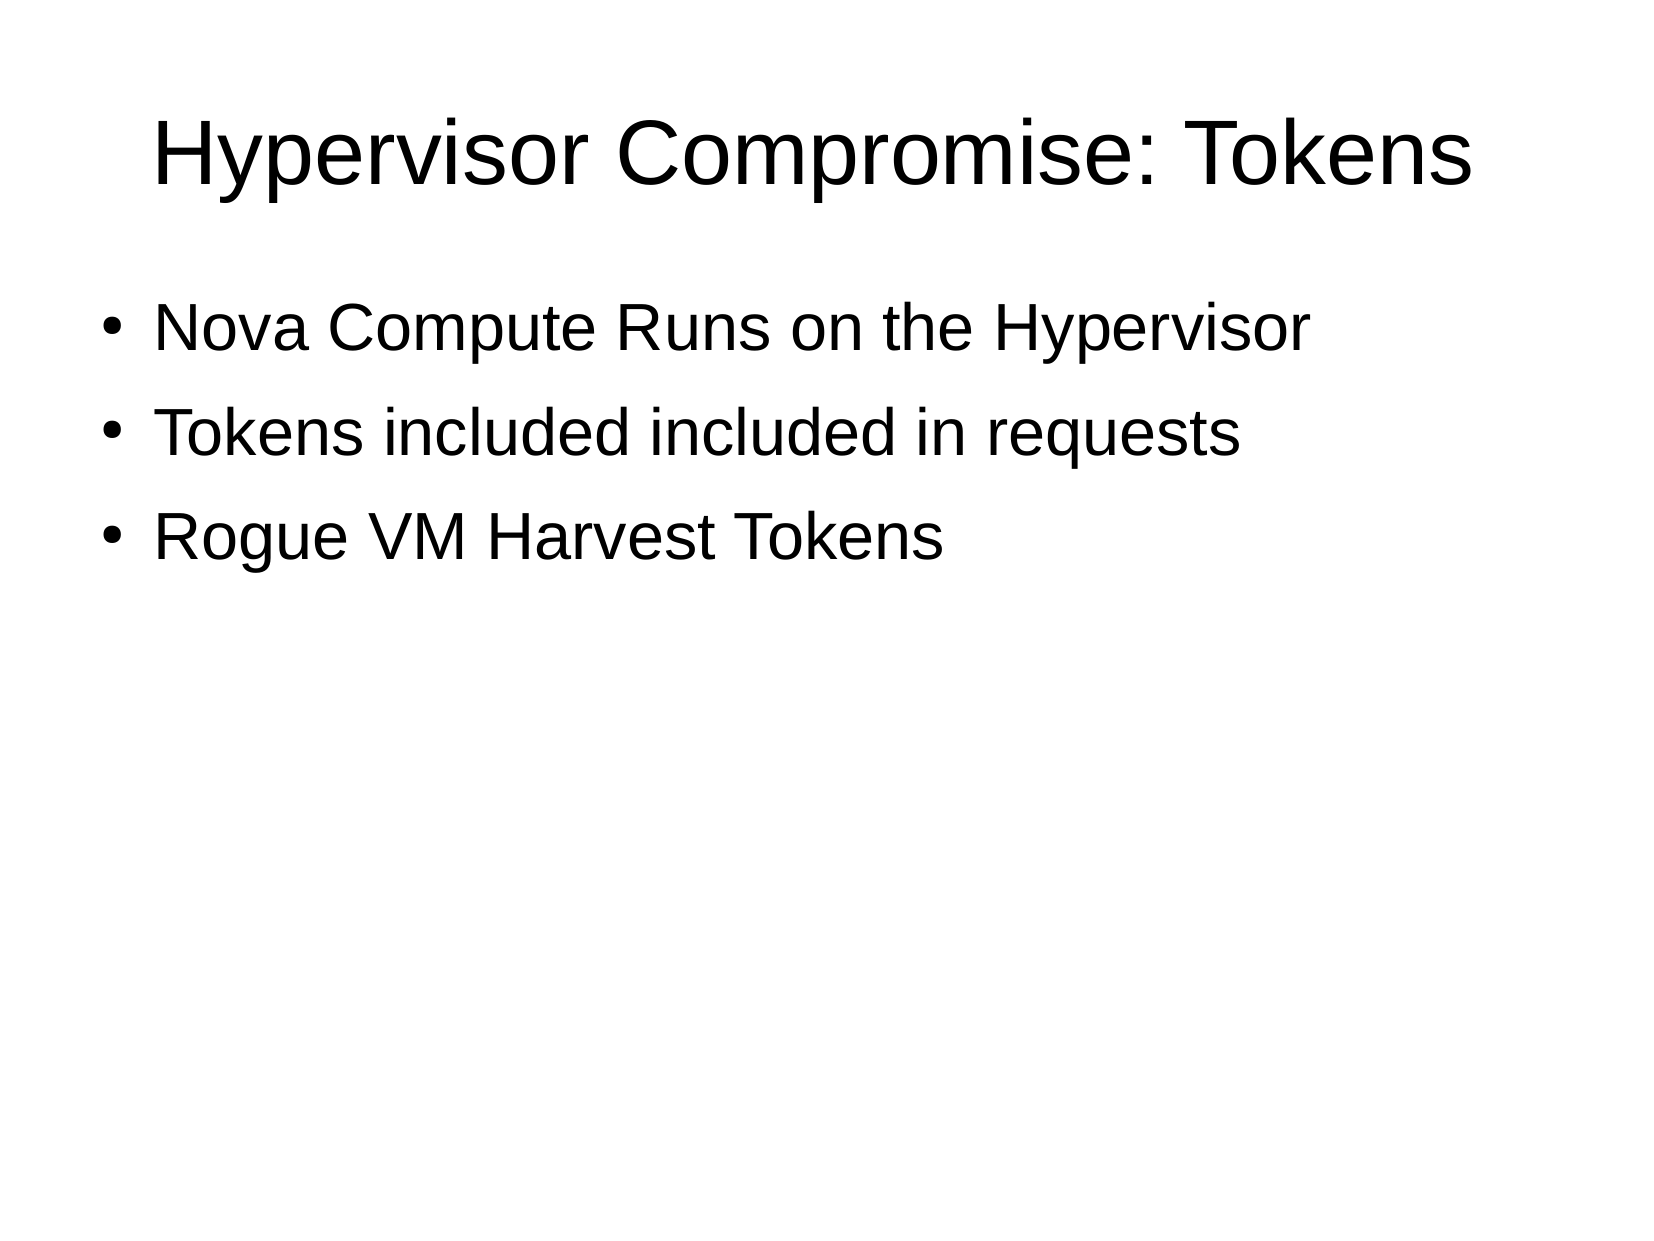

# Hypervisor Compromise: Tokens
Nova Compute Runs on the Hypervisor
Tokens included included in requests
Rogue VM Harvest Tokens